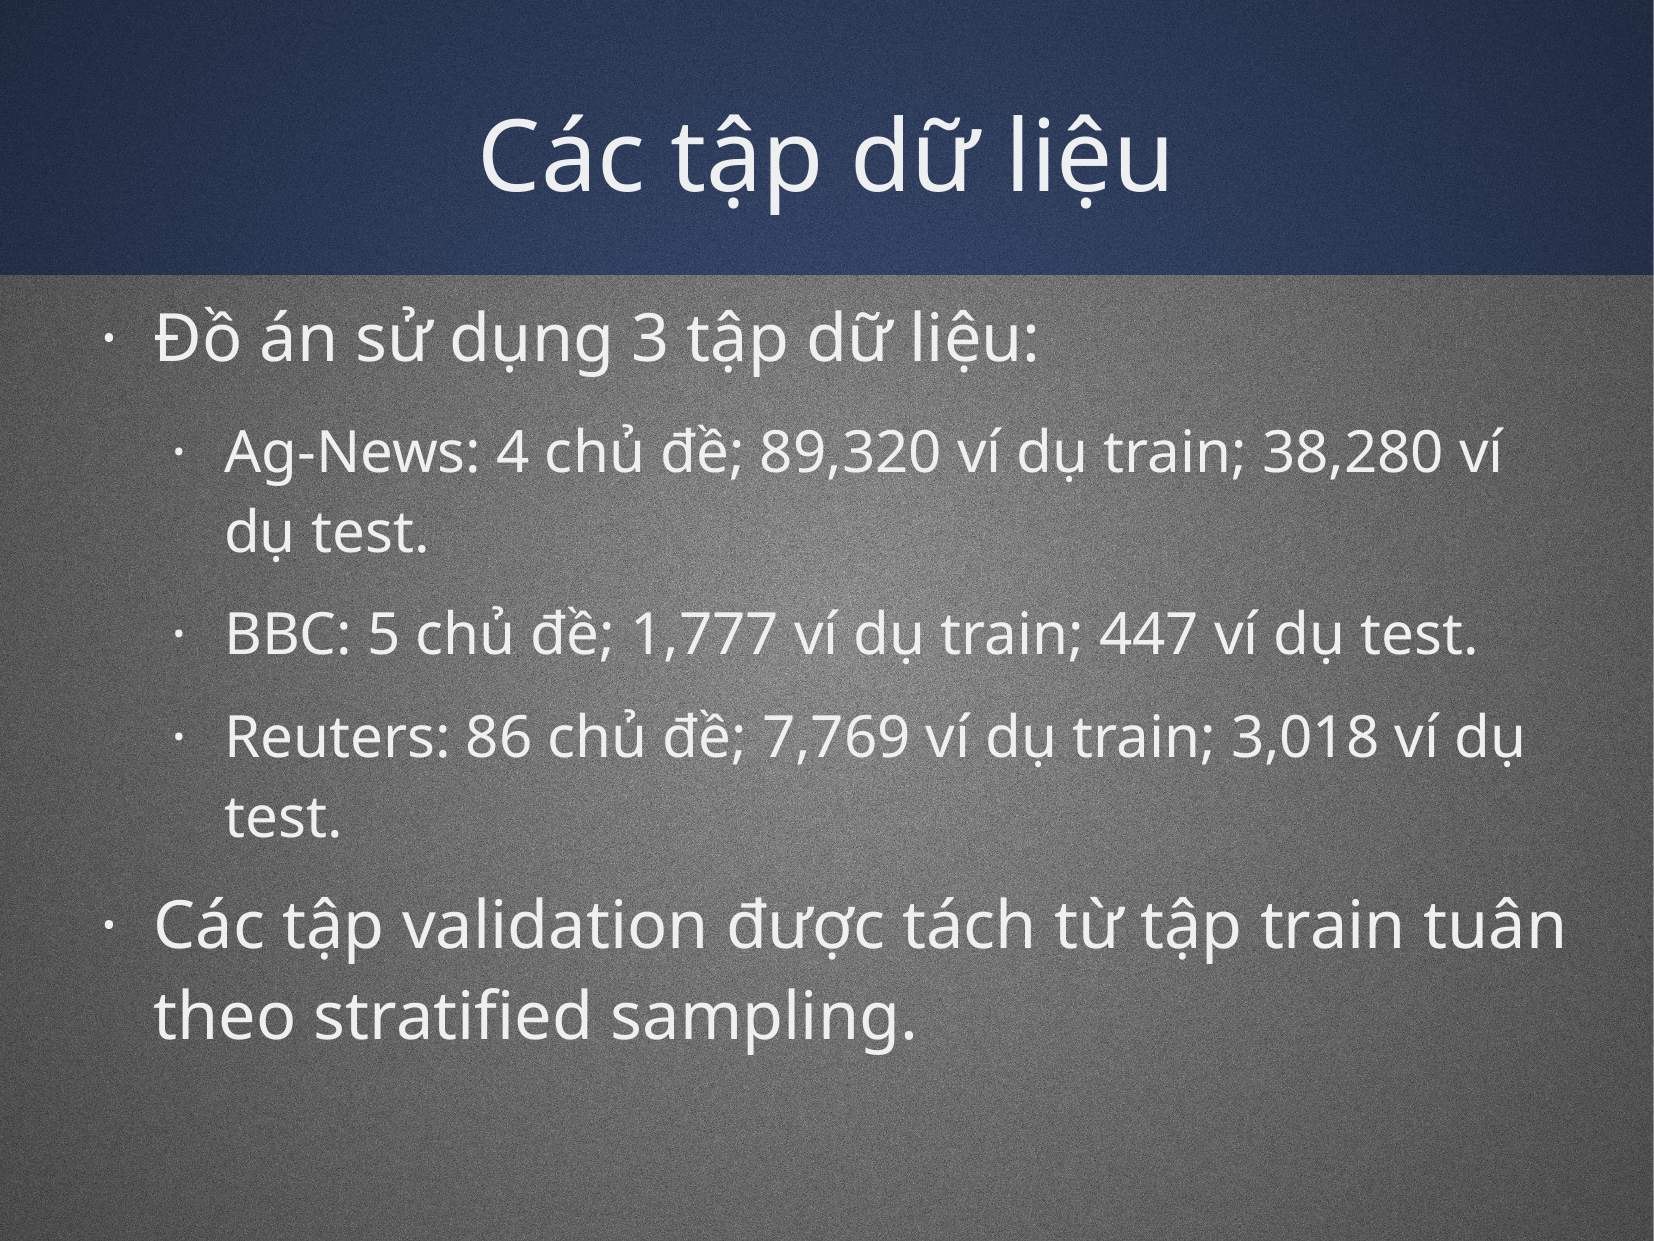

# Các tập dữ liệu
Đồ án sử dụng 3 tập dữ liệu:
Ag-News: 4 chủ đề; 89,320 ví dụ train; 38,280 ví dụ test.
BBC: 5 chủ đề; 1,777 ví dụ train; 447 ví dụ test.
Reuters: 86 chủ đề; 7,769 ví dụ train; 3,018 ví dụ test.
Các tập validation được tách từ tập train tuân theo stratified sampling.